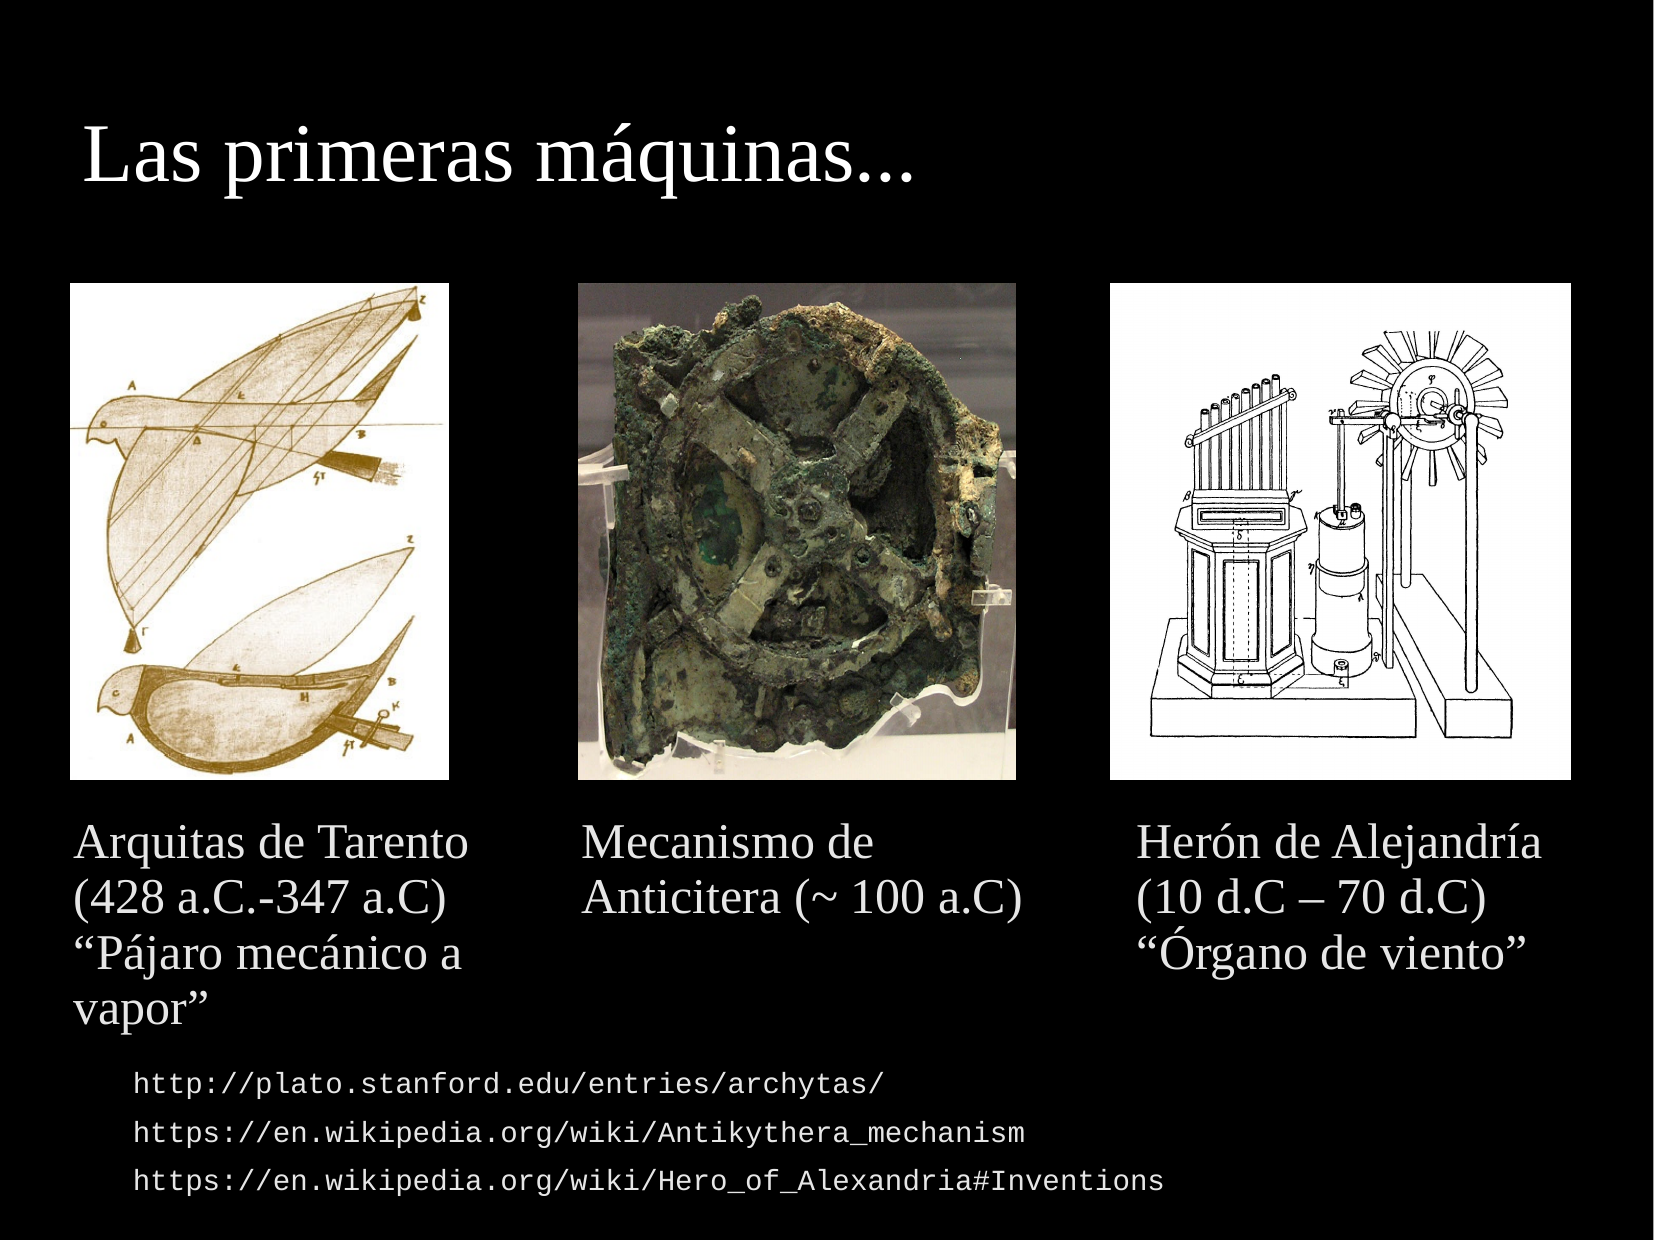

# Las primeras máquinas...
Arquitas de Tarento (428 a.C.-347 a.C)
“Pájaro mecánico a vapor”
Mecanismo de Anticitera (~ 100 a.C)
Herón de Alejandría
(10 d.C – 70 d.C)
“Órgano de viento”
http://plato.stanford.edu/entries/archytas/
https://en.wikipedia.org/wiki/Antikythera_mechanism
https://en.wikipedia.org/wiki/Hero_of_Alexandria#Inventions